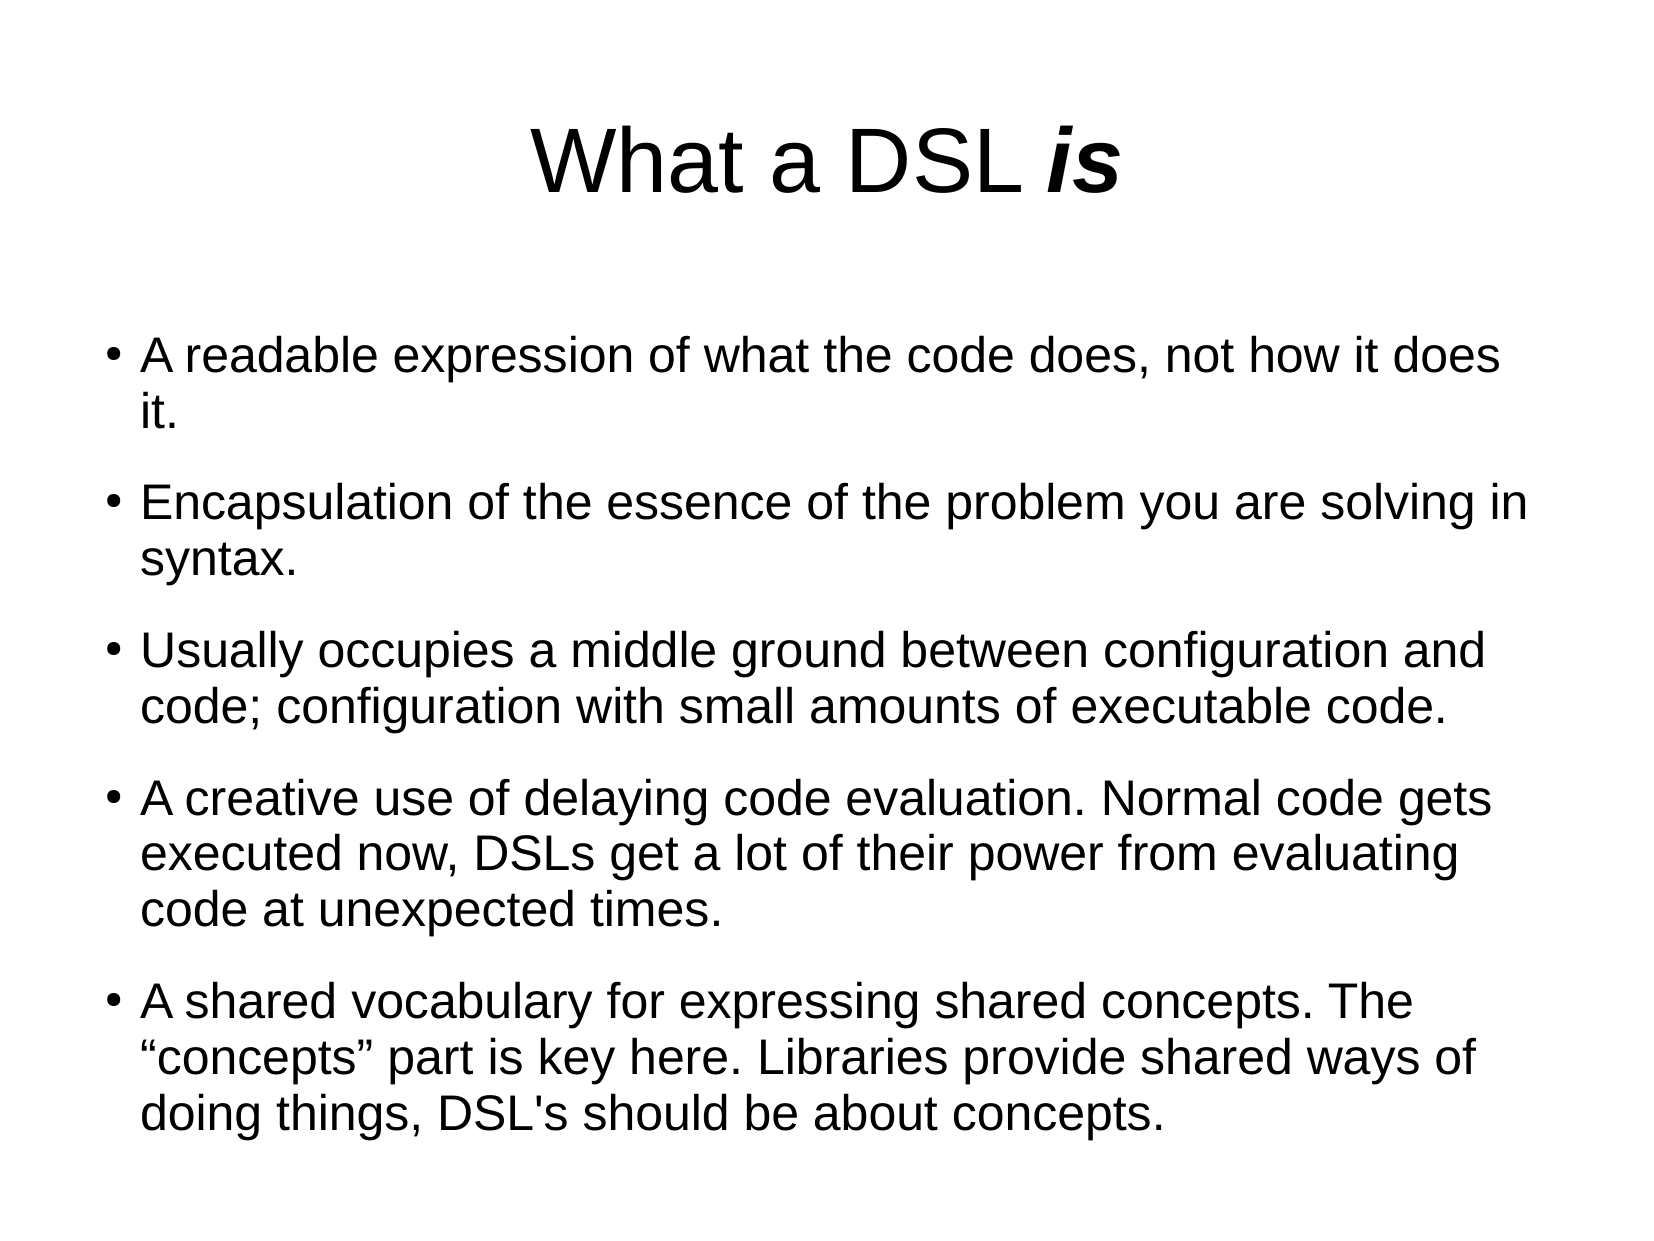

# What a DSL is
A readable expression of what the code does, not how it does it.
Encapsulation of the essence of the problem you are solving in syntax.
Usually occupies a middle ground between configuration and code; configuration with small amounts of executable code.
A creative use of delaying code evaluation. Normal code gets executed now, DSLs get a lot of their power from evaluating code at unexpected times.
A shared vocabulary for expressing shared concepts. The “concepts” part is key here. Libraries provide shared ways of doing things, DSL's should be about concepts.